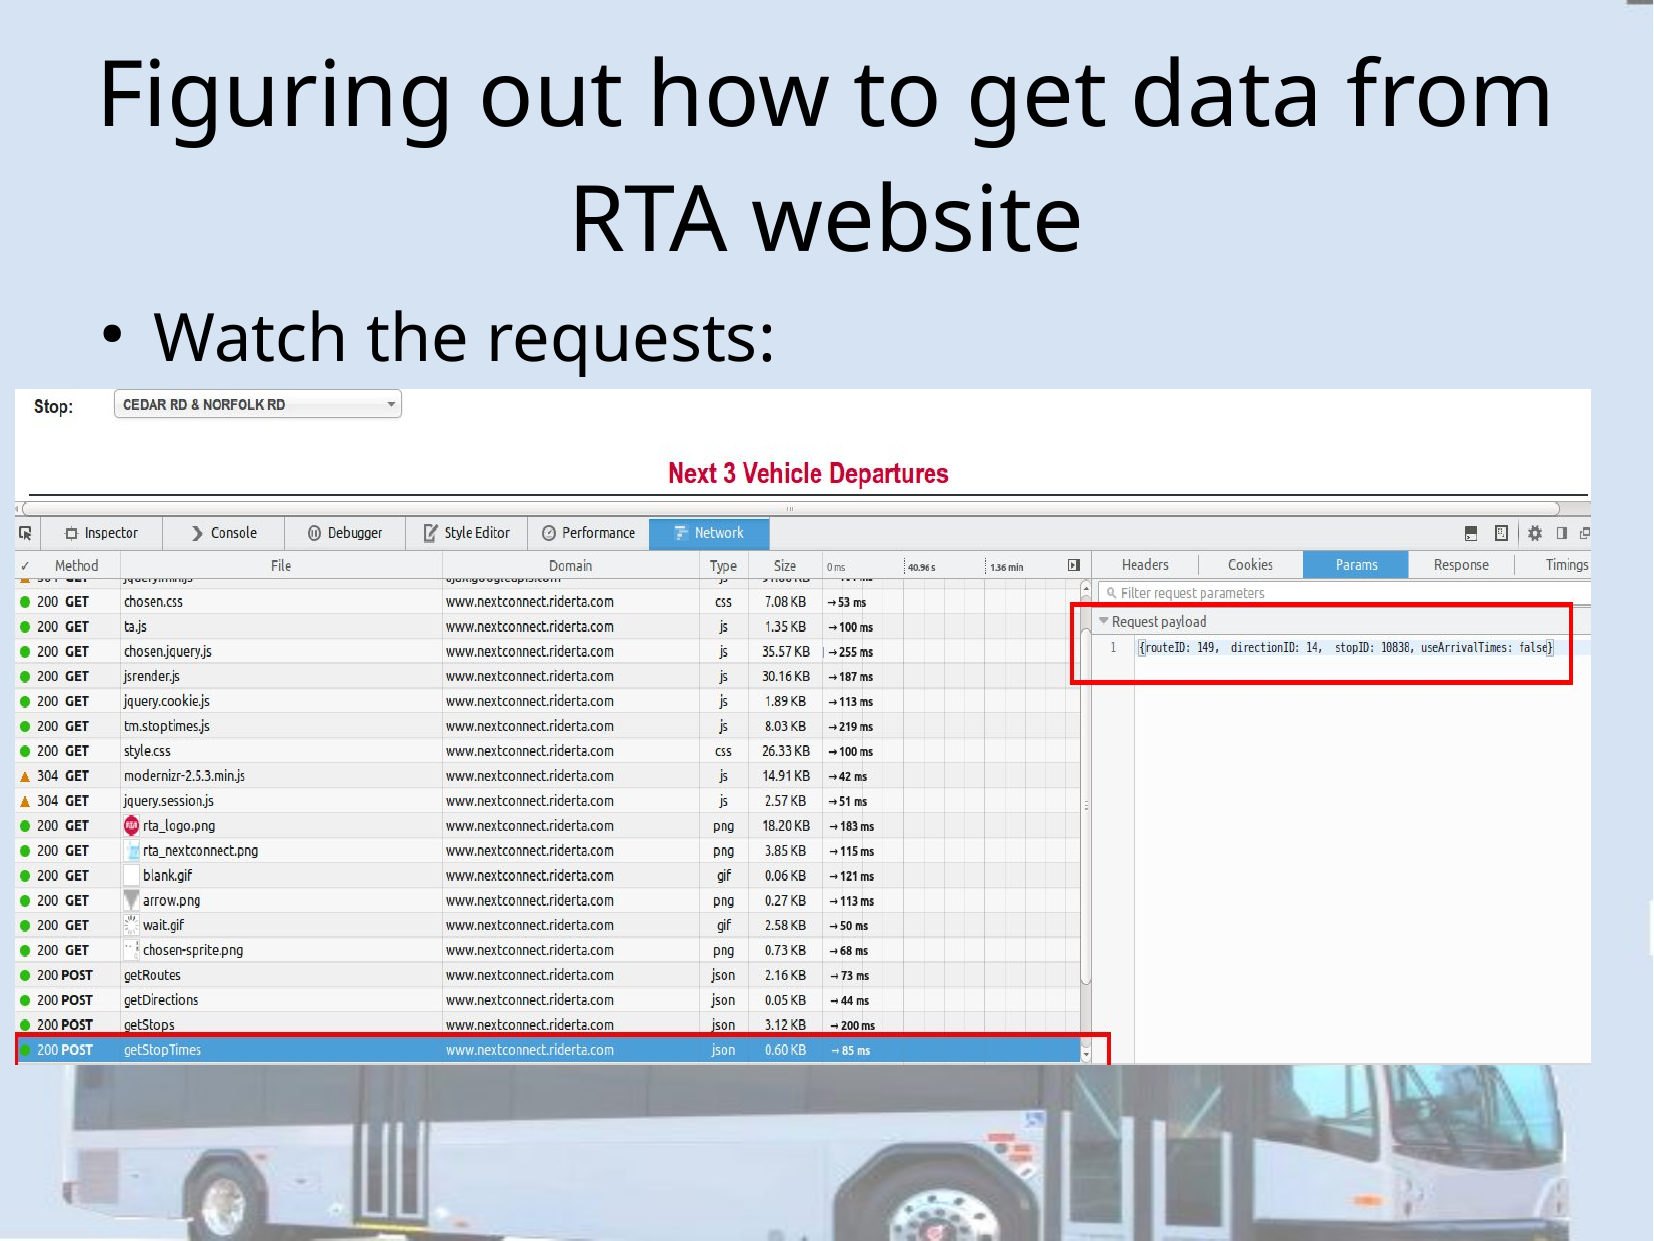

# Figuring out how to get data from RTA website
Watch the requests: